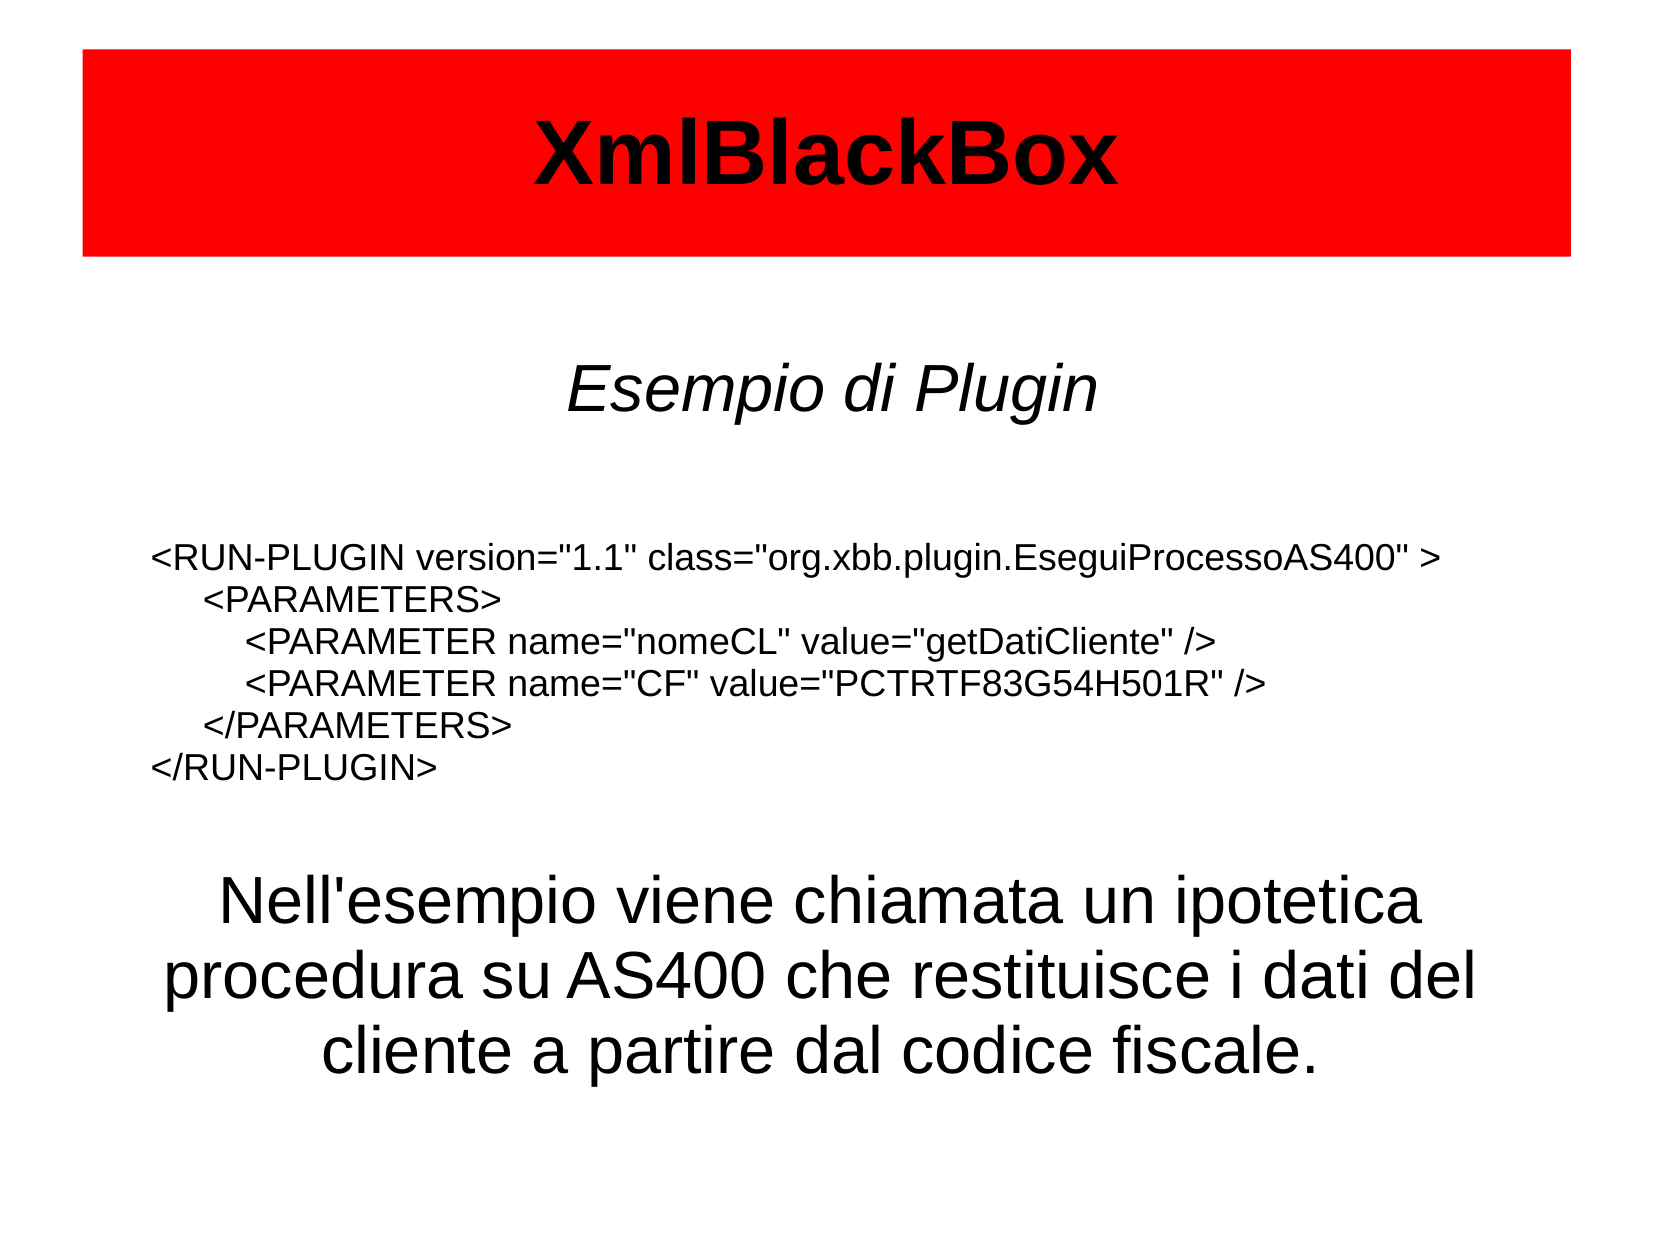

# XmlBlackBox
Esempio di Plugin
	<RUN-PLUGIN version="1.1" class="org.xbb.plugin.EseguiProcessoAS400" >
 <PARAMETERS>
 <PARAMETER name="nomeCL" value="getDatiCliente" />
 <PARAMETER name="CF" value="PCTRTF83G54H501R" />
 </PARAMETERS>
	</RUN-PLUGIN>
Nell'esempio viene chiamata un ipotetica procedura su AS400 che restituisce i dati del cliente a partire dal codice fiscale.